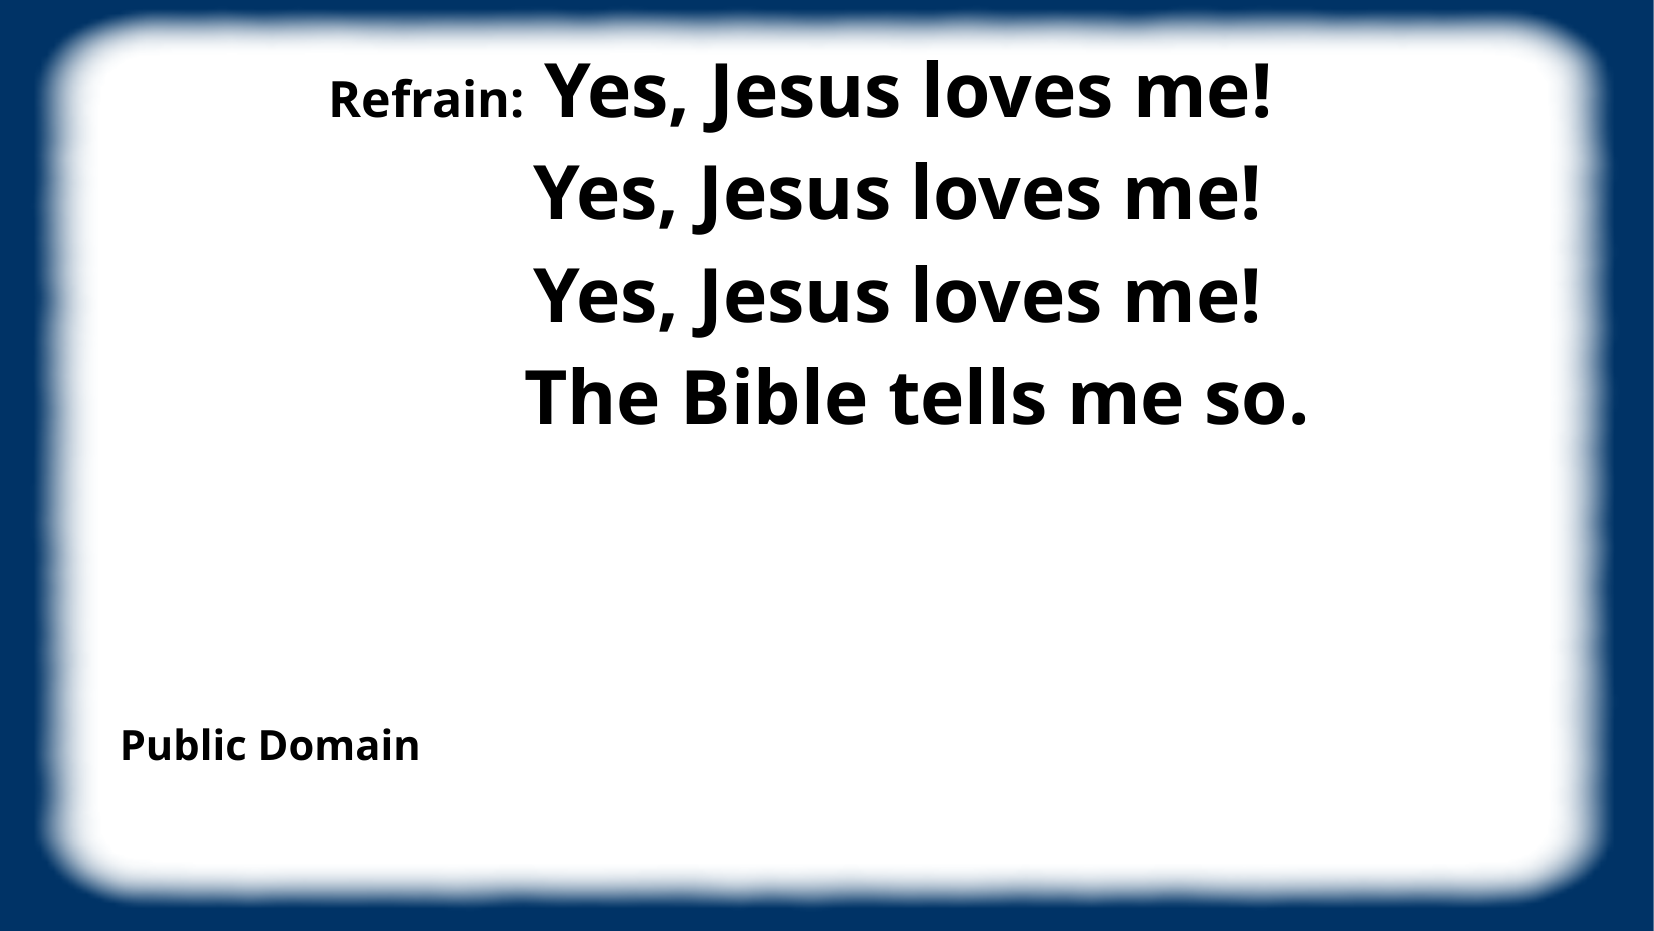

Refrain: Yes, Jesus loves me!
 Yes, Jesus loves me!
 Yes, Jesus loves me!
 The Bible tells me so.
Public Domain